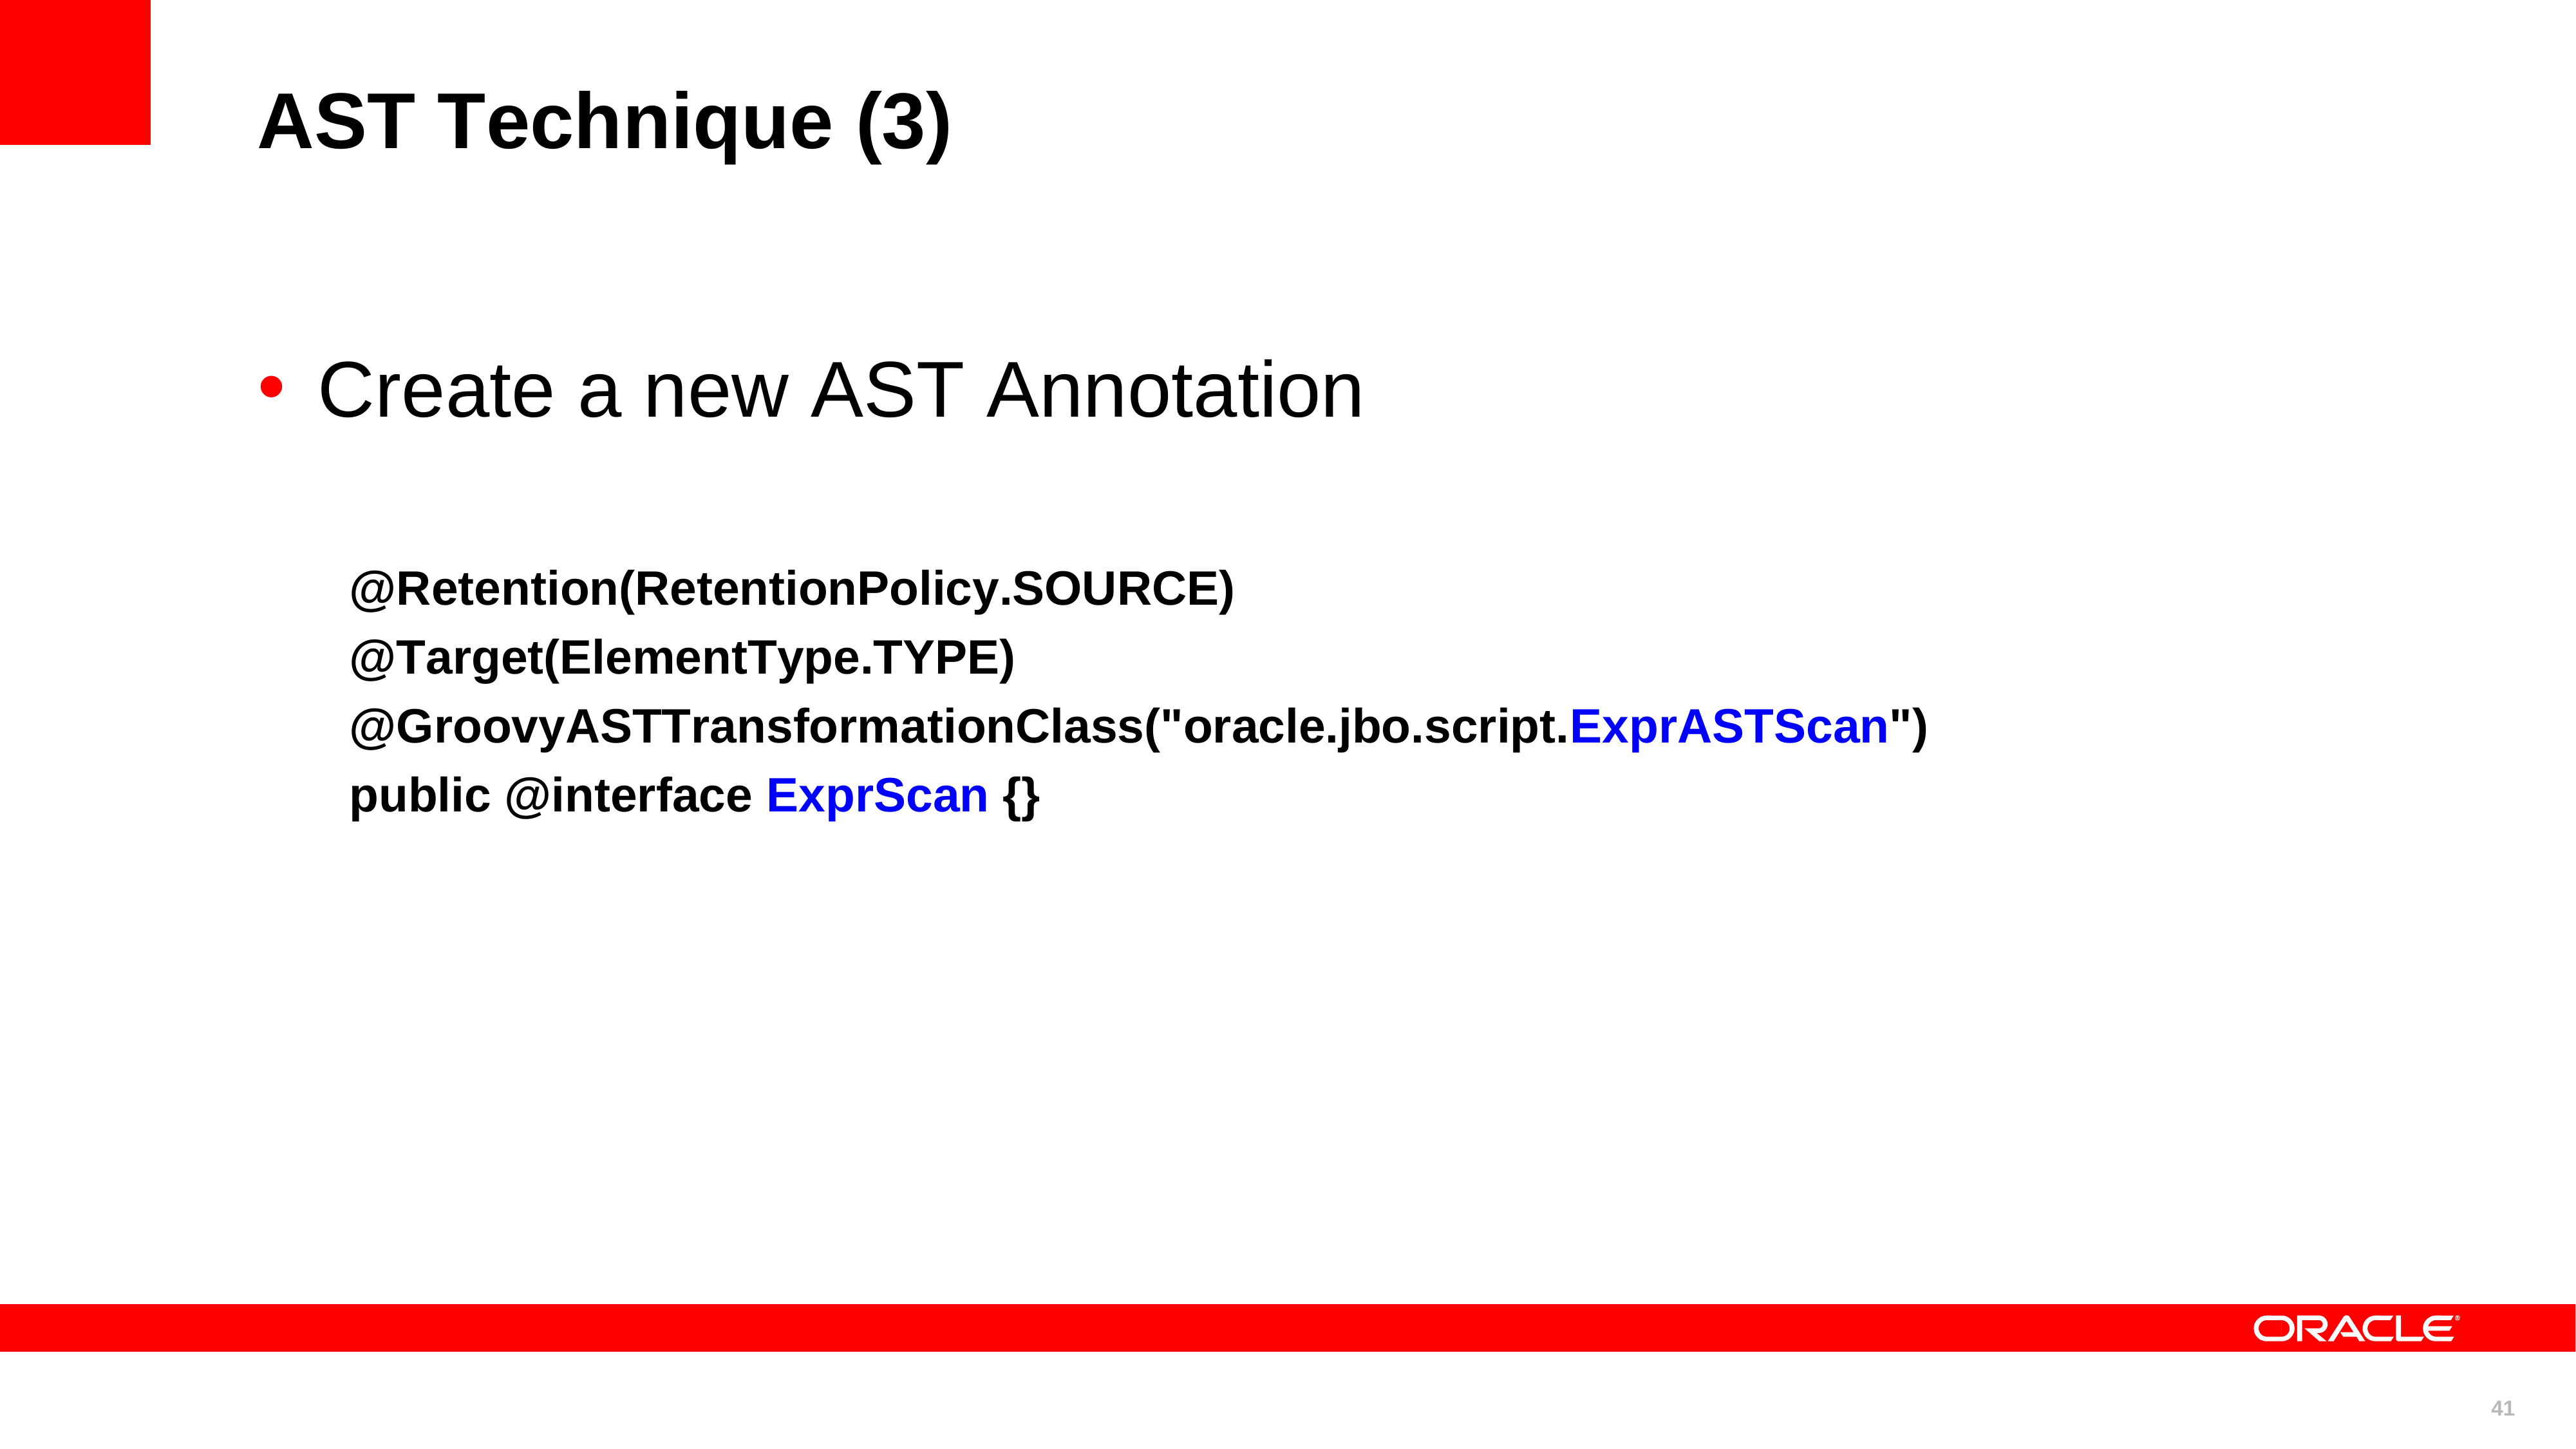

# AST Technique (3)
Create a new AST Annotation
@Retention(RetentionPolicy.SOURCE)
@Target(ElementType.TYPE)
@GroovyASTTransformationClass("oracle.jbo.script.ExprASTScan")
public @interface ExprScan {}